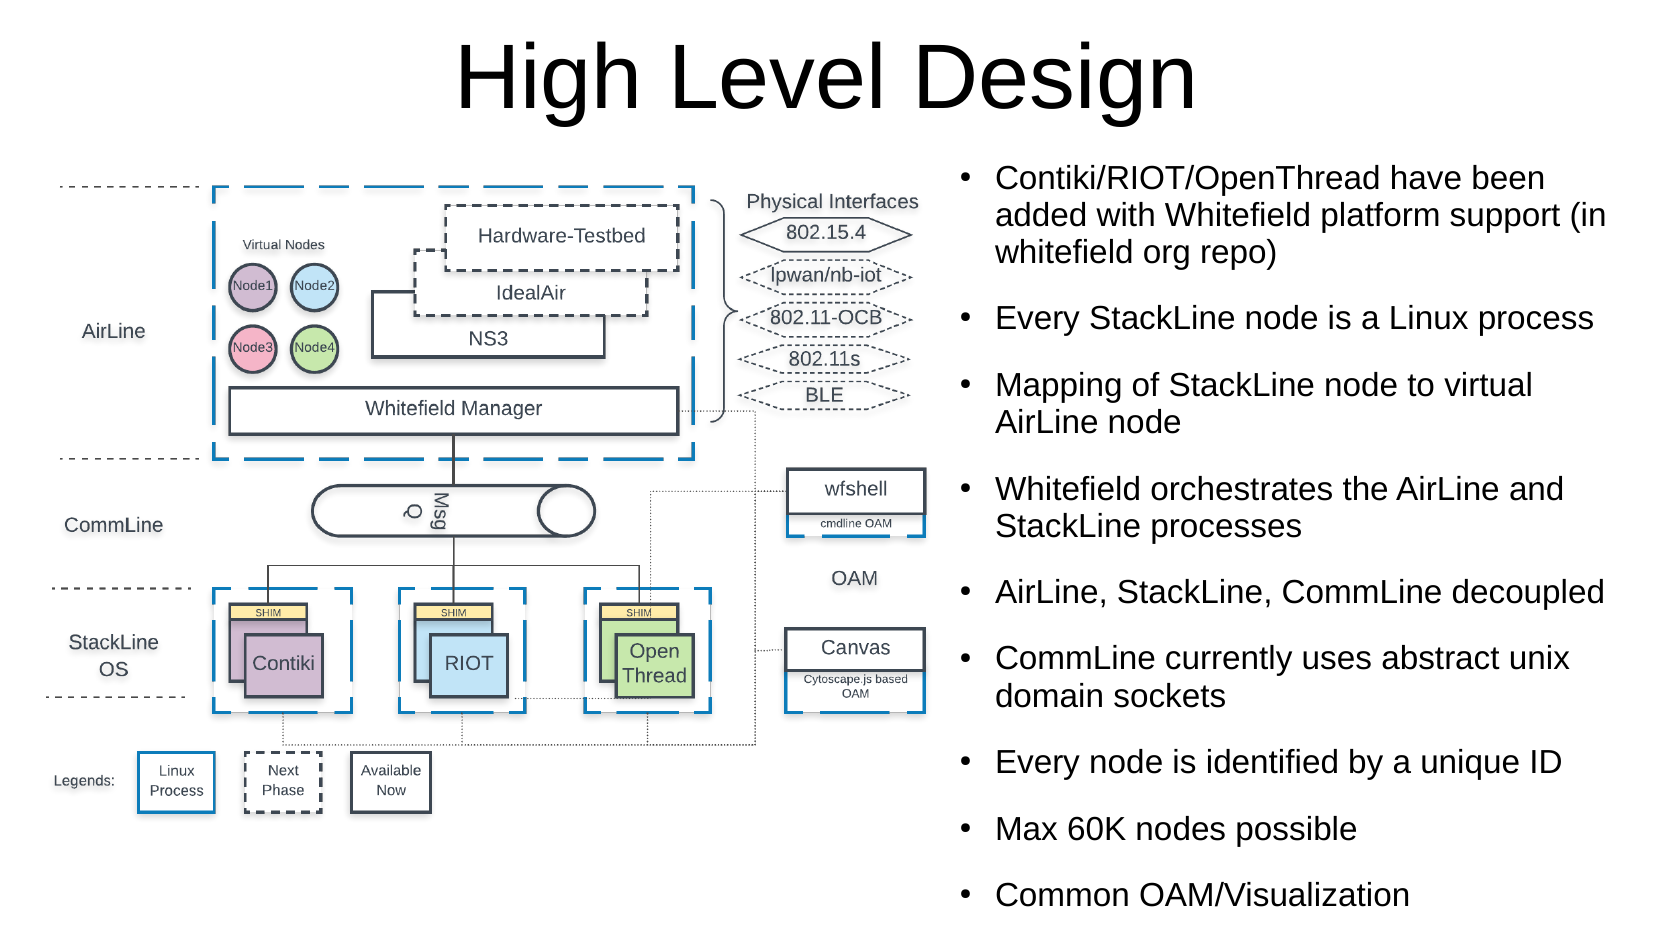

# High Level Design
Contiki/RIOT/OpenThread have been added with Whitefield platform support (in whitefield org repo)
Every StackLine node is a Linux process
Mapping of StackLine node to virtual AirLine node
Whitefield orchestrates the AirLine and StackLine processes
AirLine, StackLine, CommLine decoupled
CommLine currently uses abstract unix domain sockets
Every node is identified by a unique ID
Max 60K nodes possible
Common OAM/Visualization